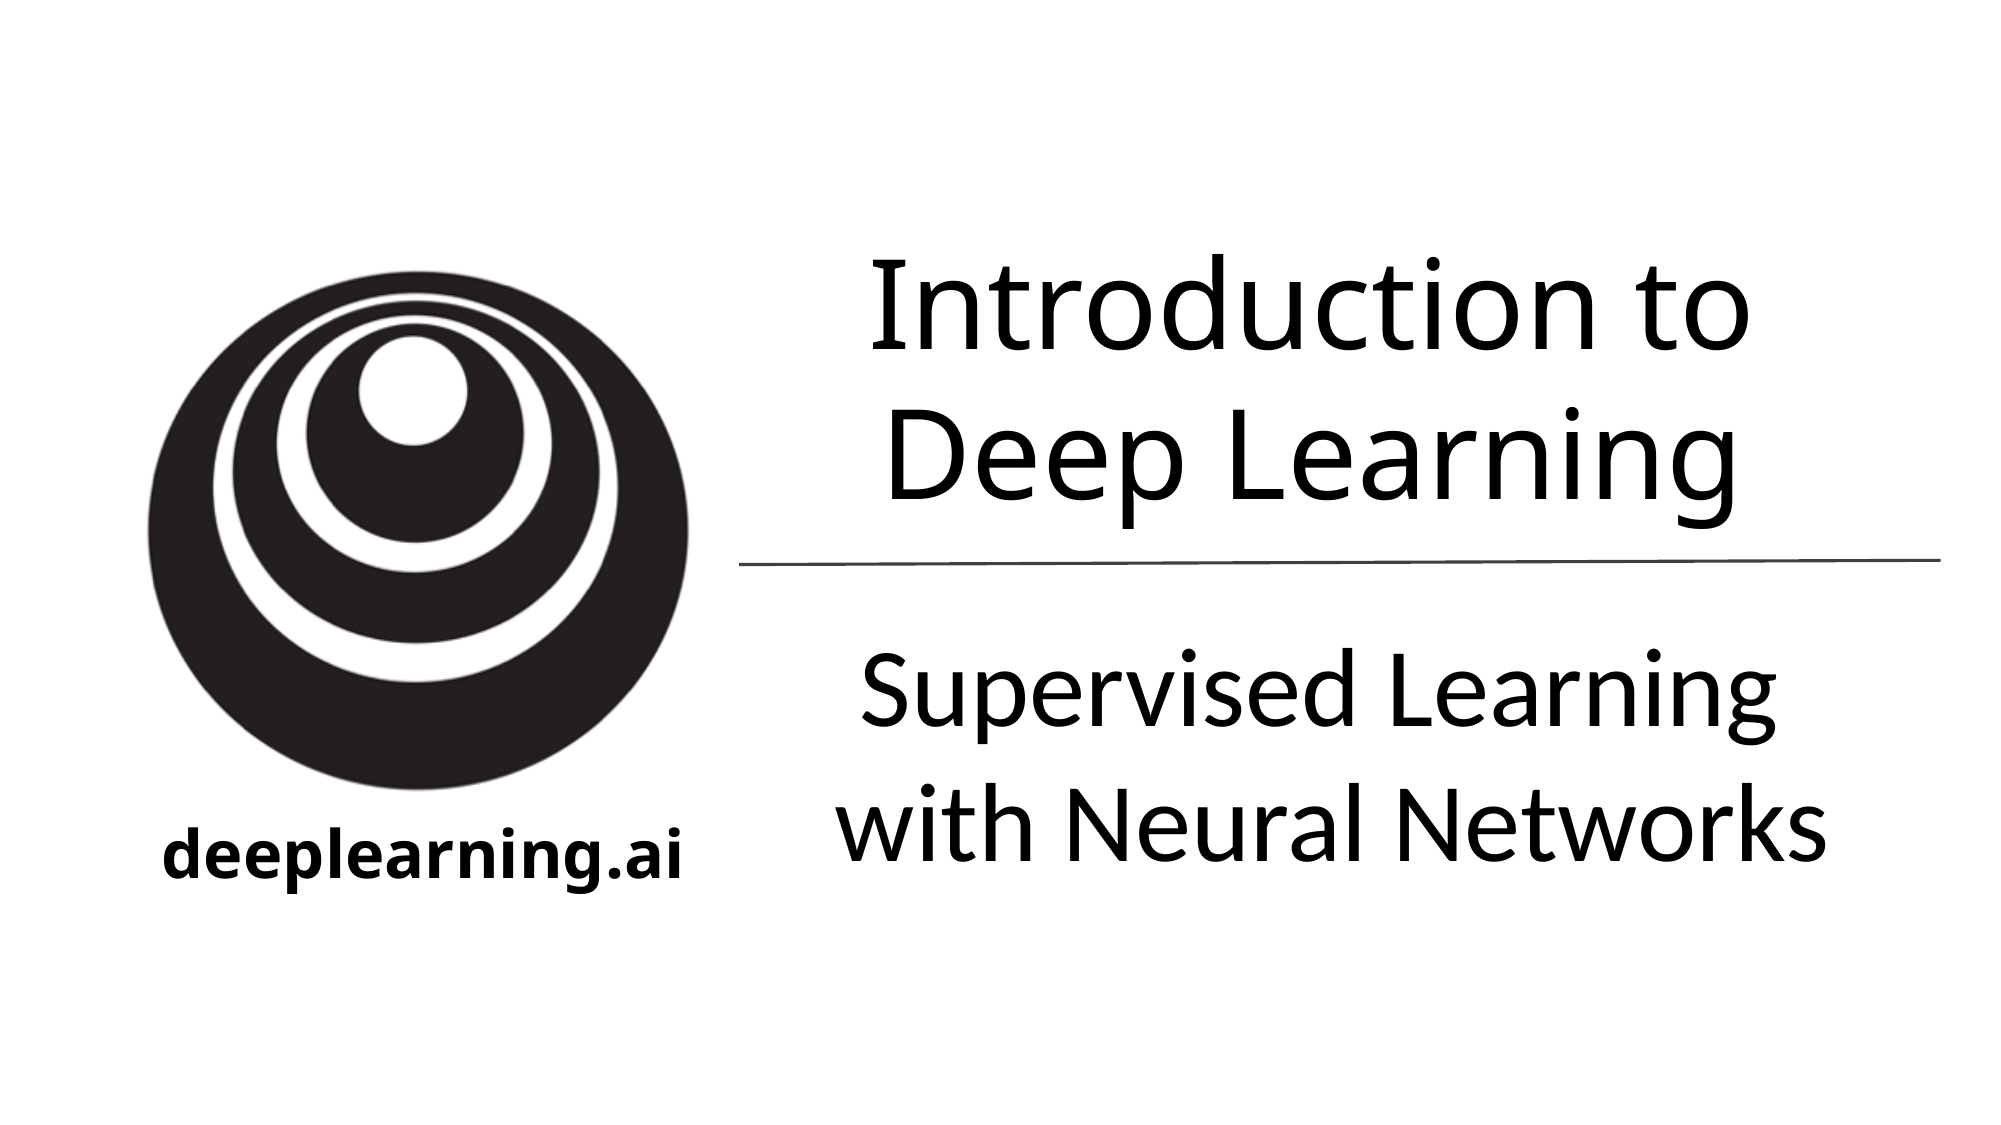

# Introduction to Deep Learning
deeplearning.ai
Supervised Learning
with Neural Networks